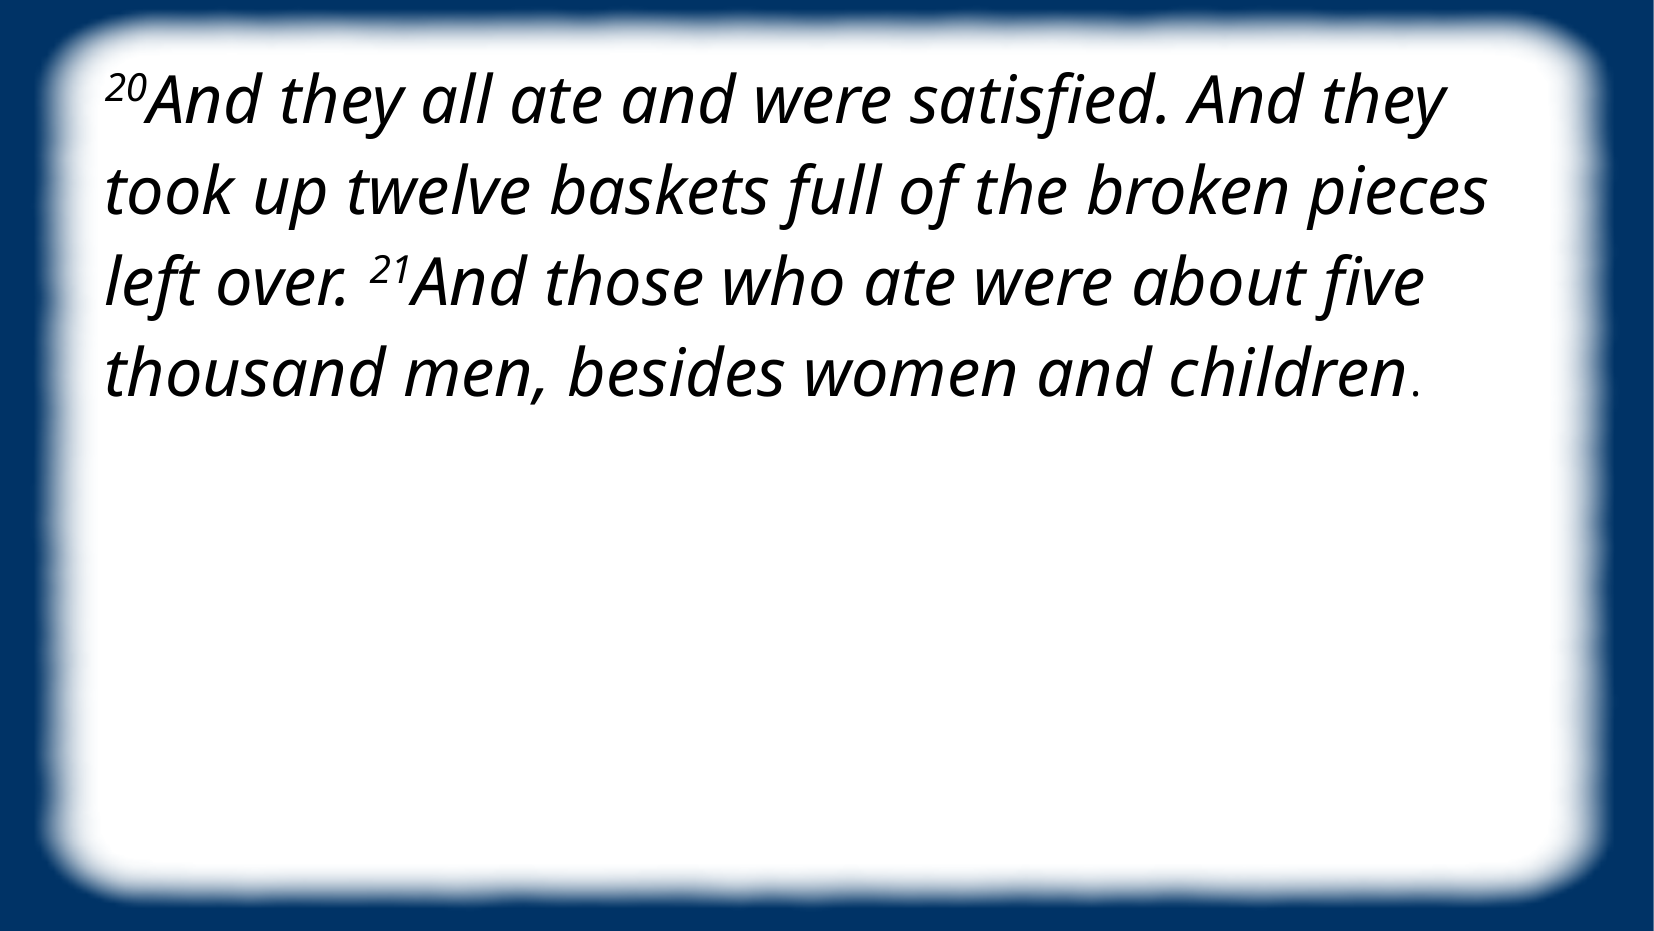

20And they all ate and were satisfied. And they took up twelve baskets full of the broken pieces left over. 21And those who ate were about five thousand men, besides women and children.